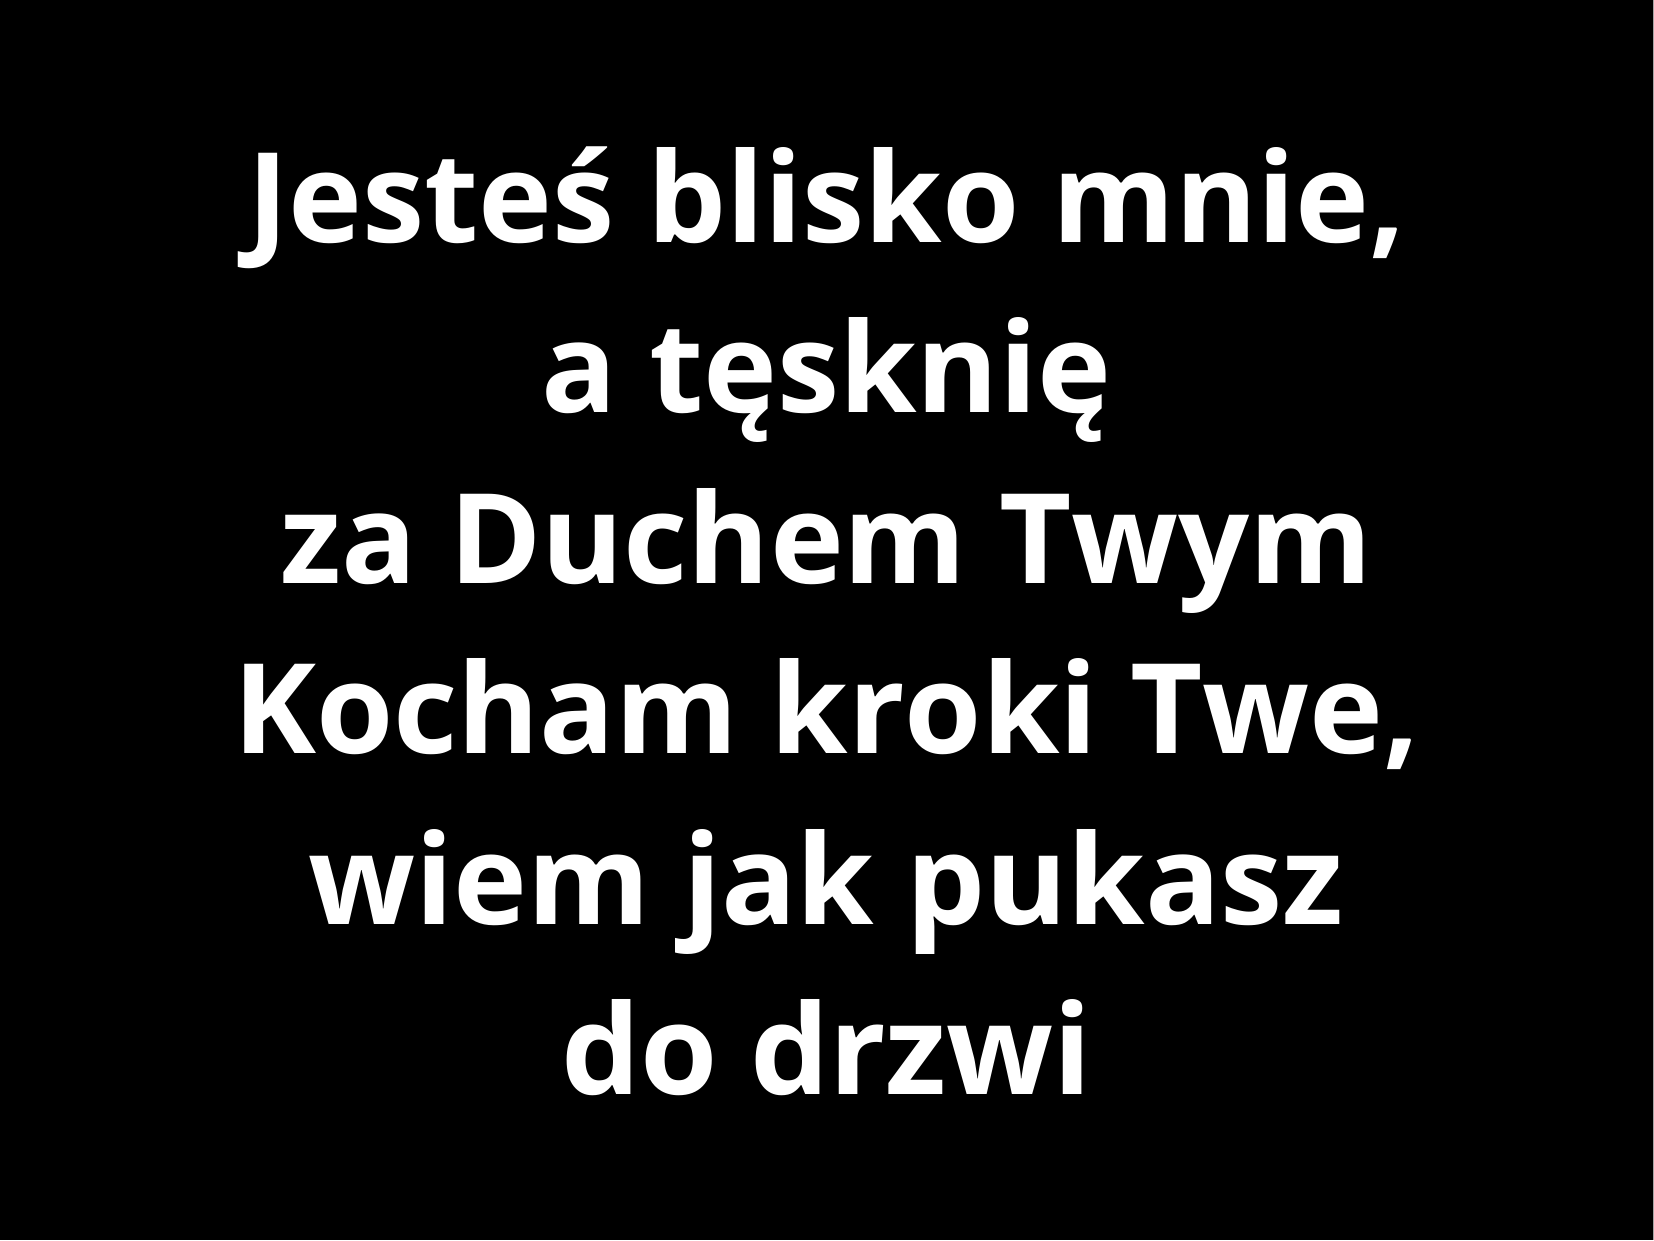

# Jesteś blisko mnie, a tęsknię za Duchem Twym Kocham kroki Twe, wiem jak pukasz do drzwi